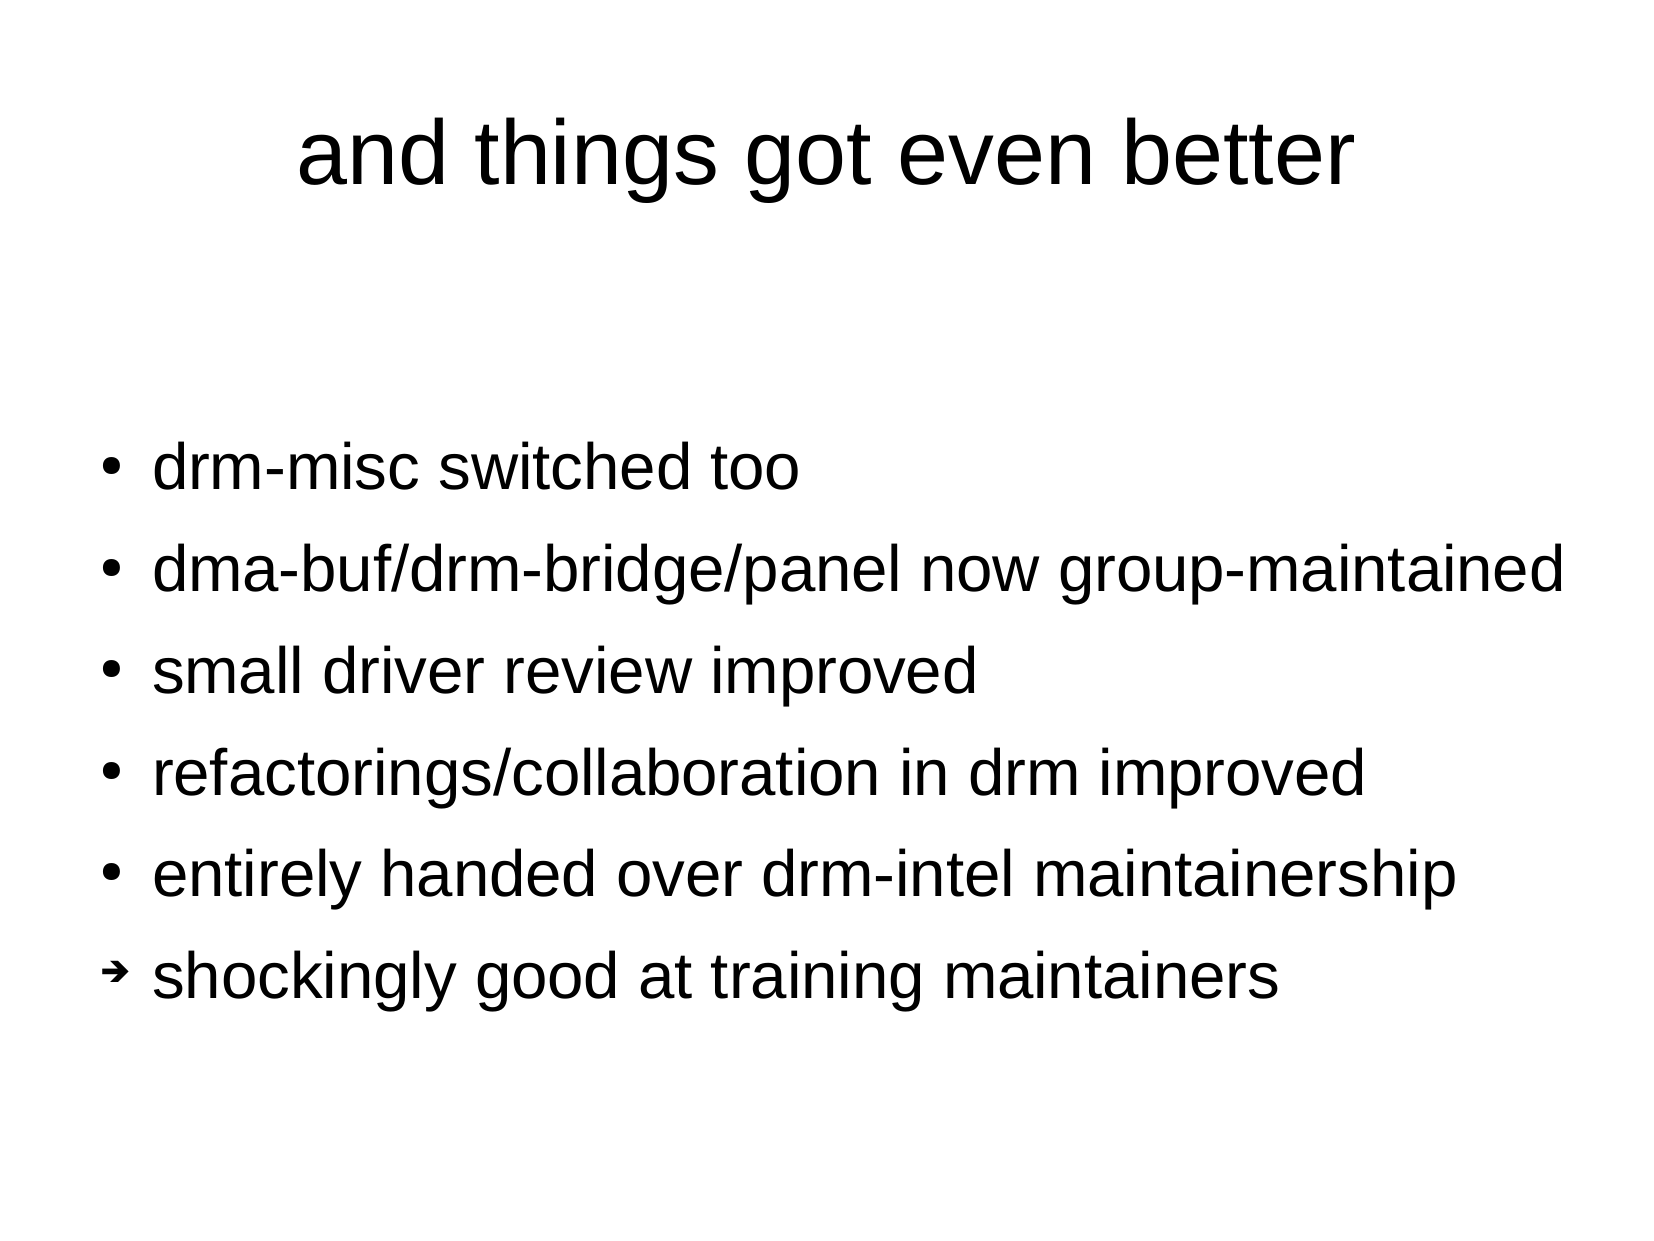

# and things got even better
drm-misc switched too
dma-buf/drm-bridge/panel now group-maintained
small driver review improved
refactorings/collaboration in drm improved
entirely handed over drm-intel maintainership
shockingly good at training maintainers